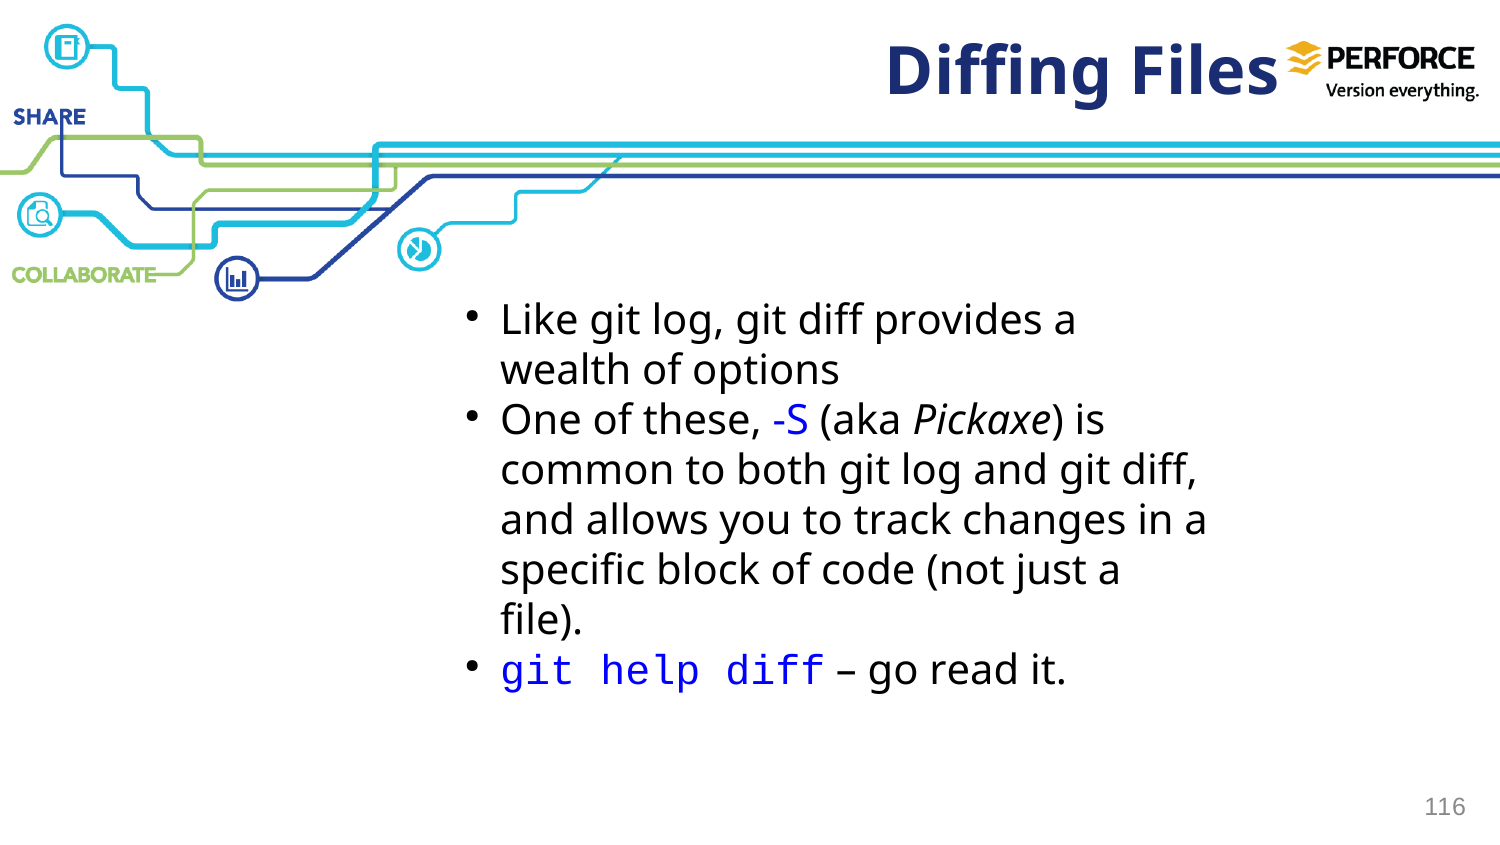

# Diffing Files
Like git log, git diff provides a wealth of options
One of these, -S (aka Pickaxe) is common to both git log and git diff, and allows you to track changes in a specific block of code (not just a file).
git help diff – go read it.